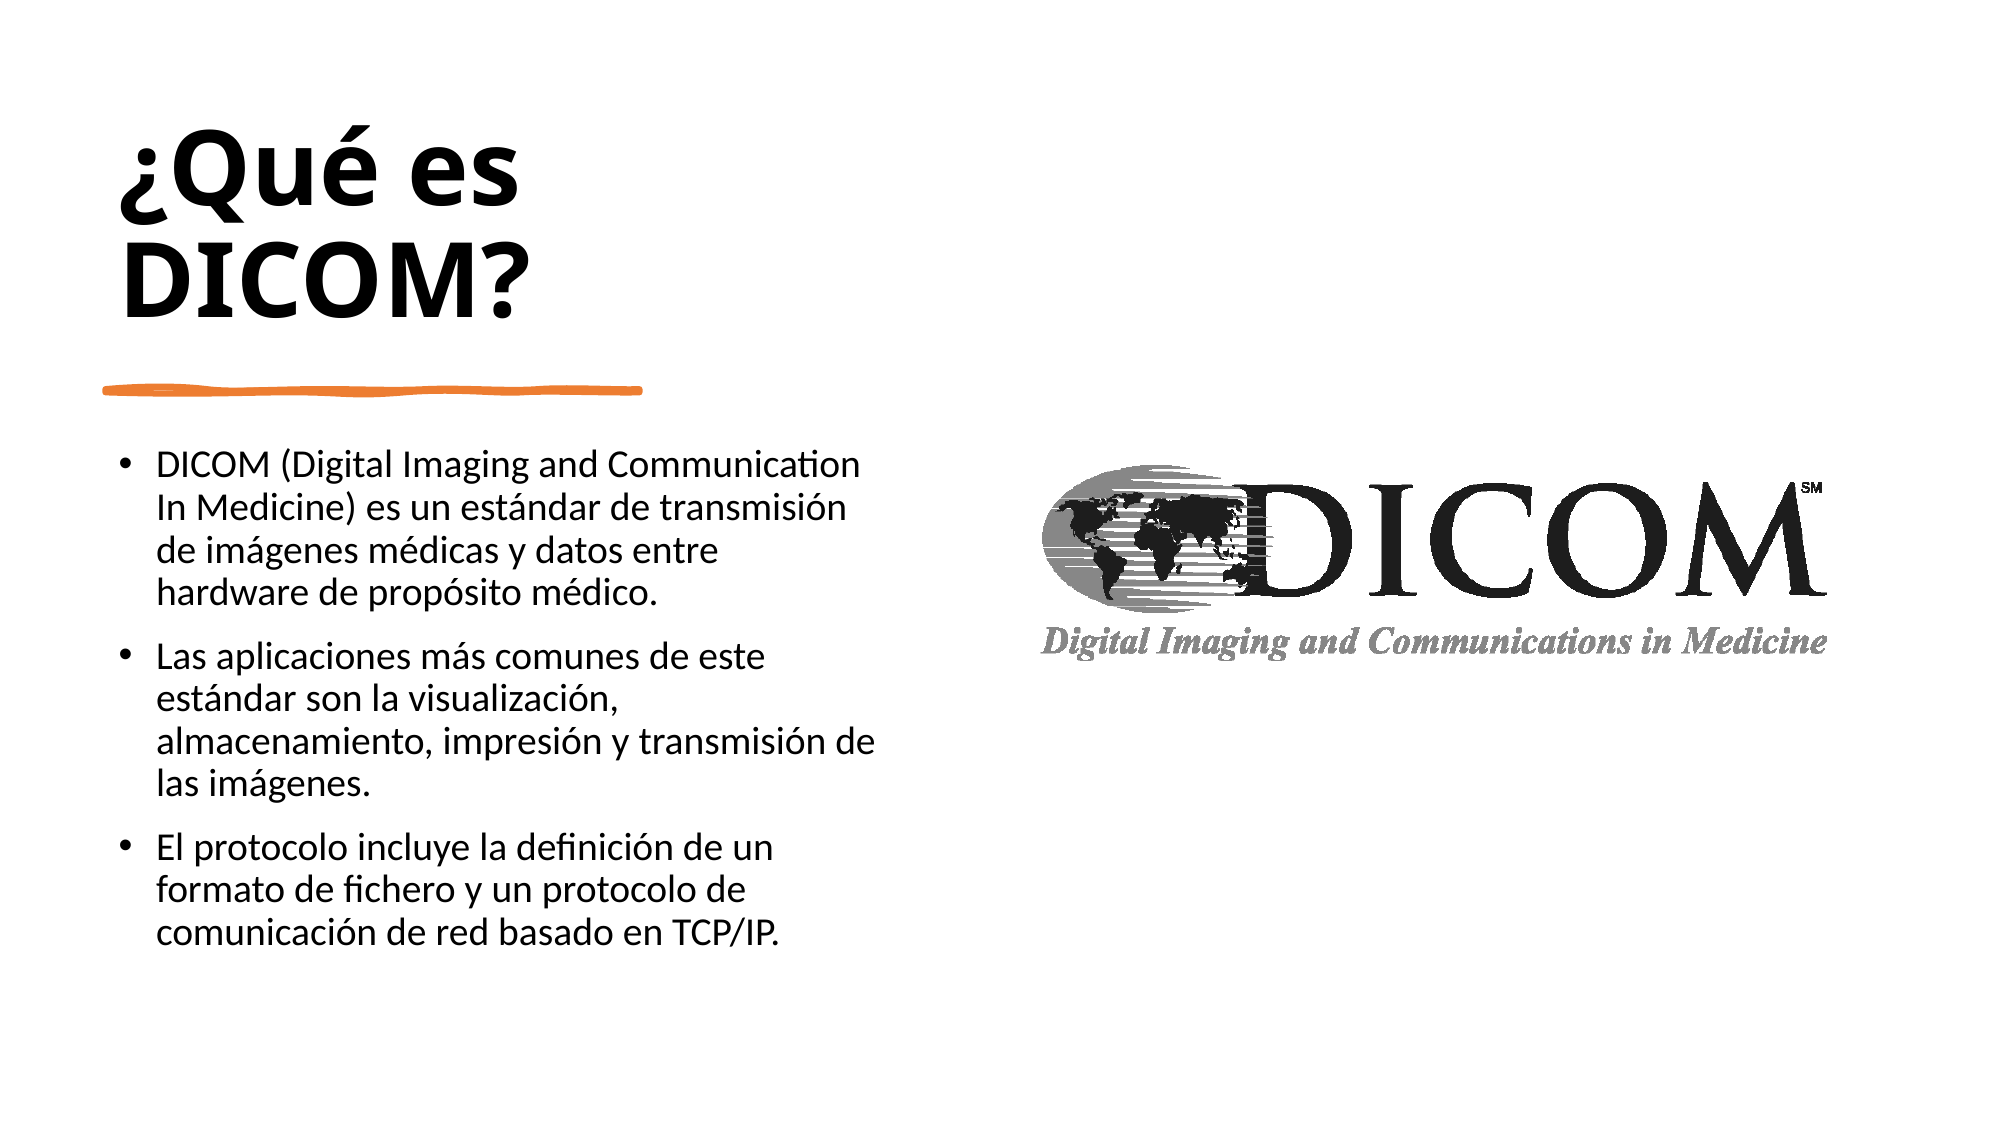

# ¿Qué es DICOM?
DICOM (Digital Imaging and Communication In Medicine) es un estándar de transmisión de imágenes médicas y datos entre hardware de propósito médico.
Las aplicaciones más comunes de este estándar son la visualización, almacenamiento, impresión y transmisión de las imágenes.
El protocolo incluye la definición de un formato de fichero y un protocolo de comunicación de red basado en TCP/IP.